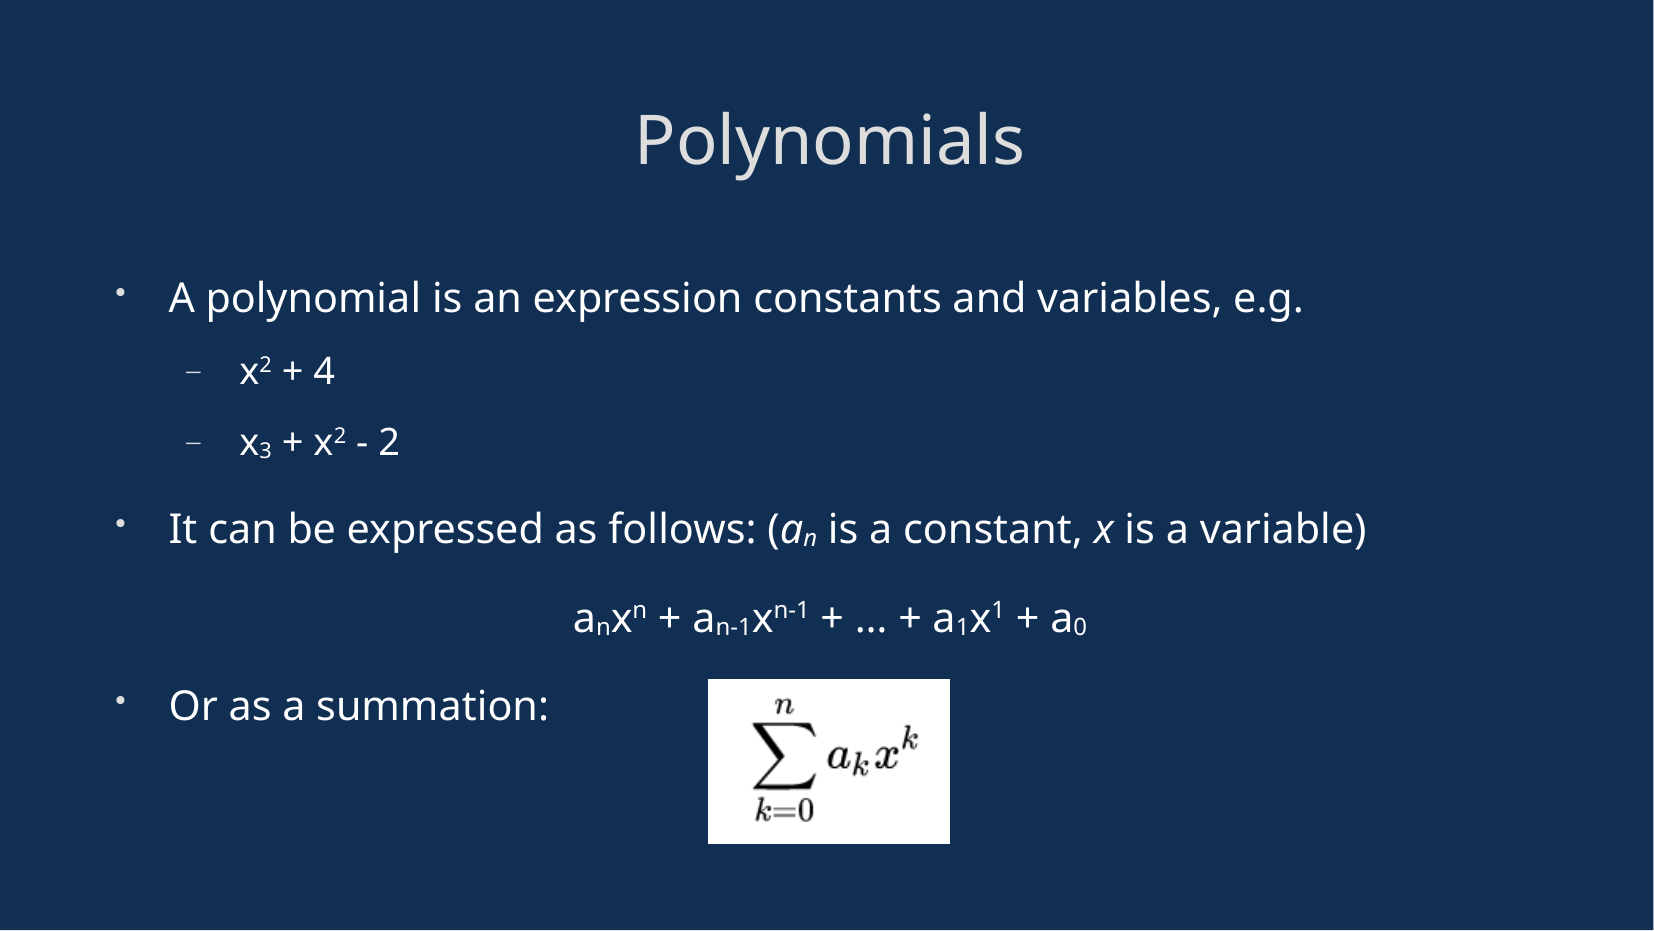

# Polynomials
A polynomial is an expression constants and variables, e.g.
x2 + 4
x3 + x2 - 2
It can be expressed as follows: (an is a constant, x is a variable)
anxn + an-1xn-1 + … + a1x1 + a0
Or as a summation: